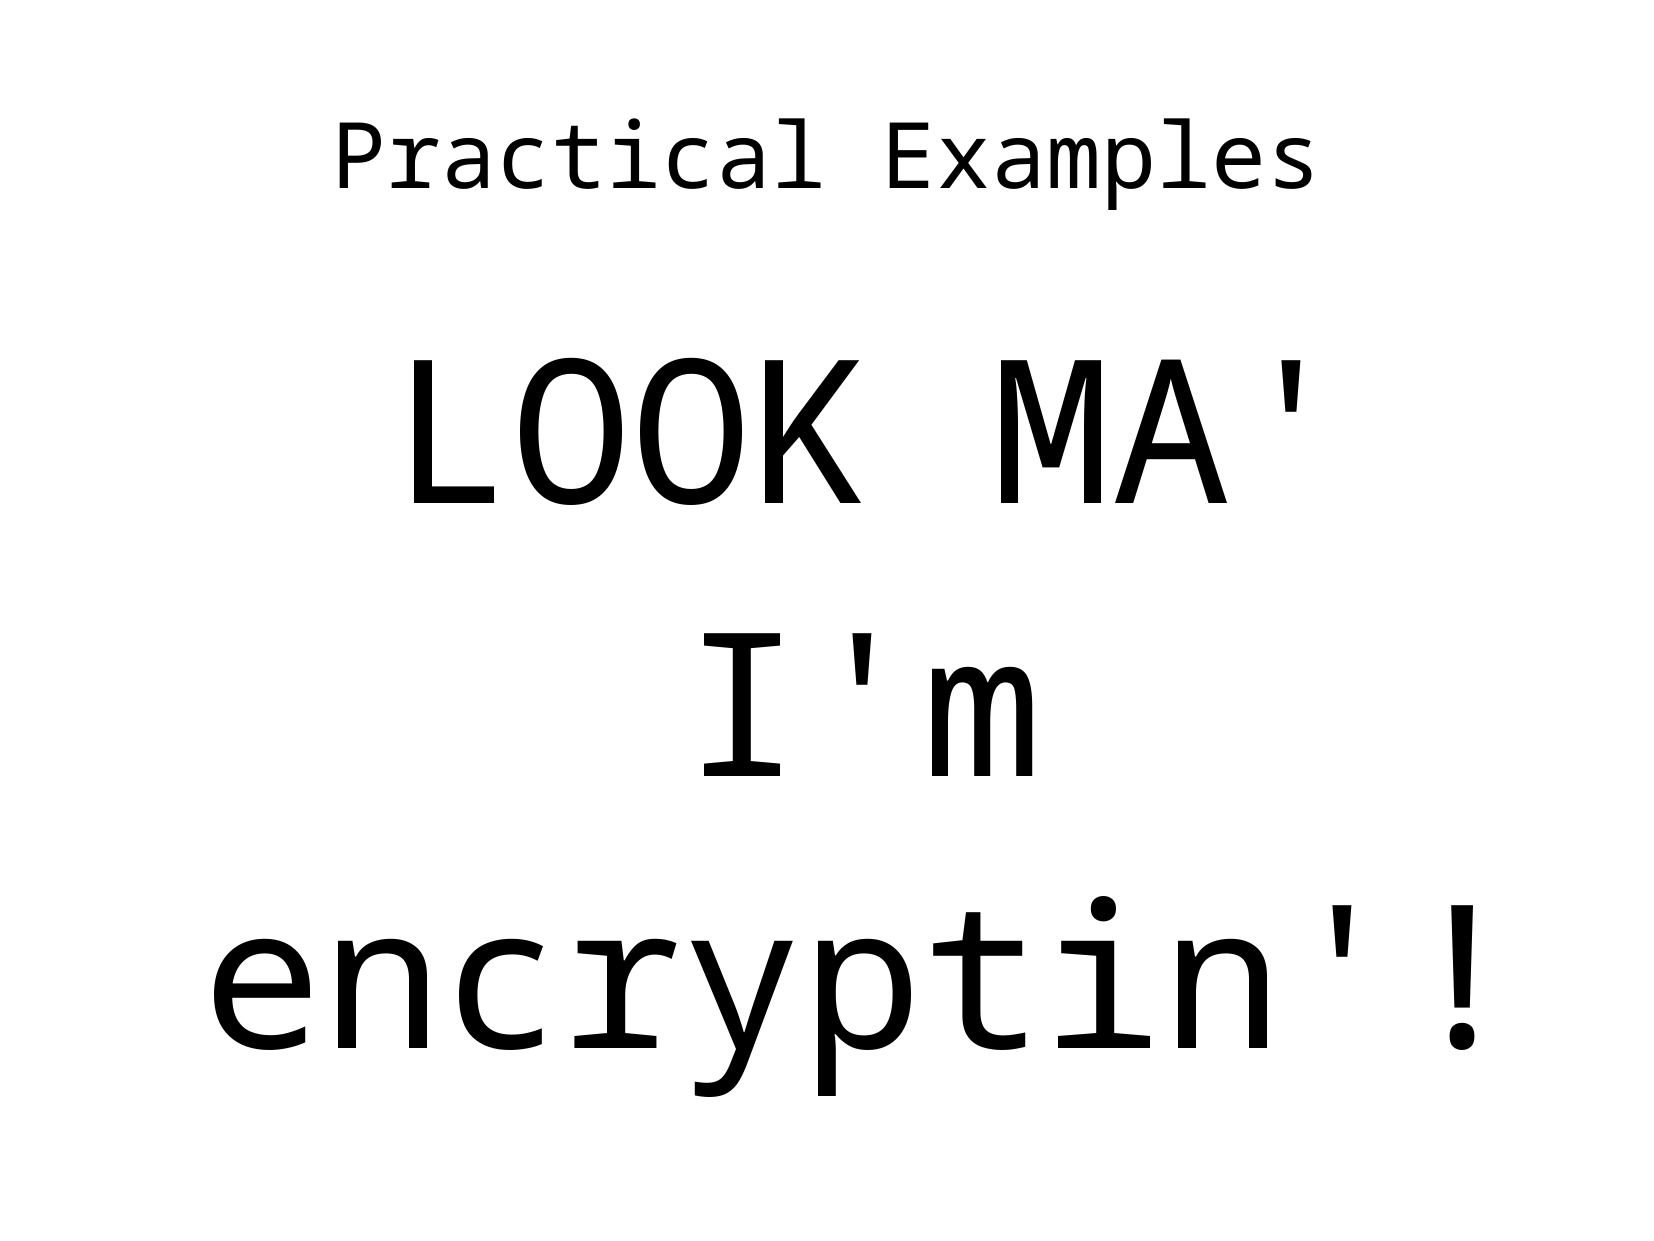

# Practical Examples
LOOK MA' I'm encryptin'!